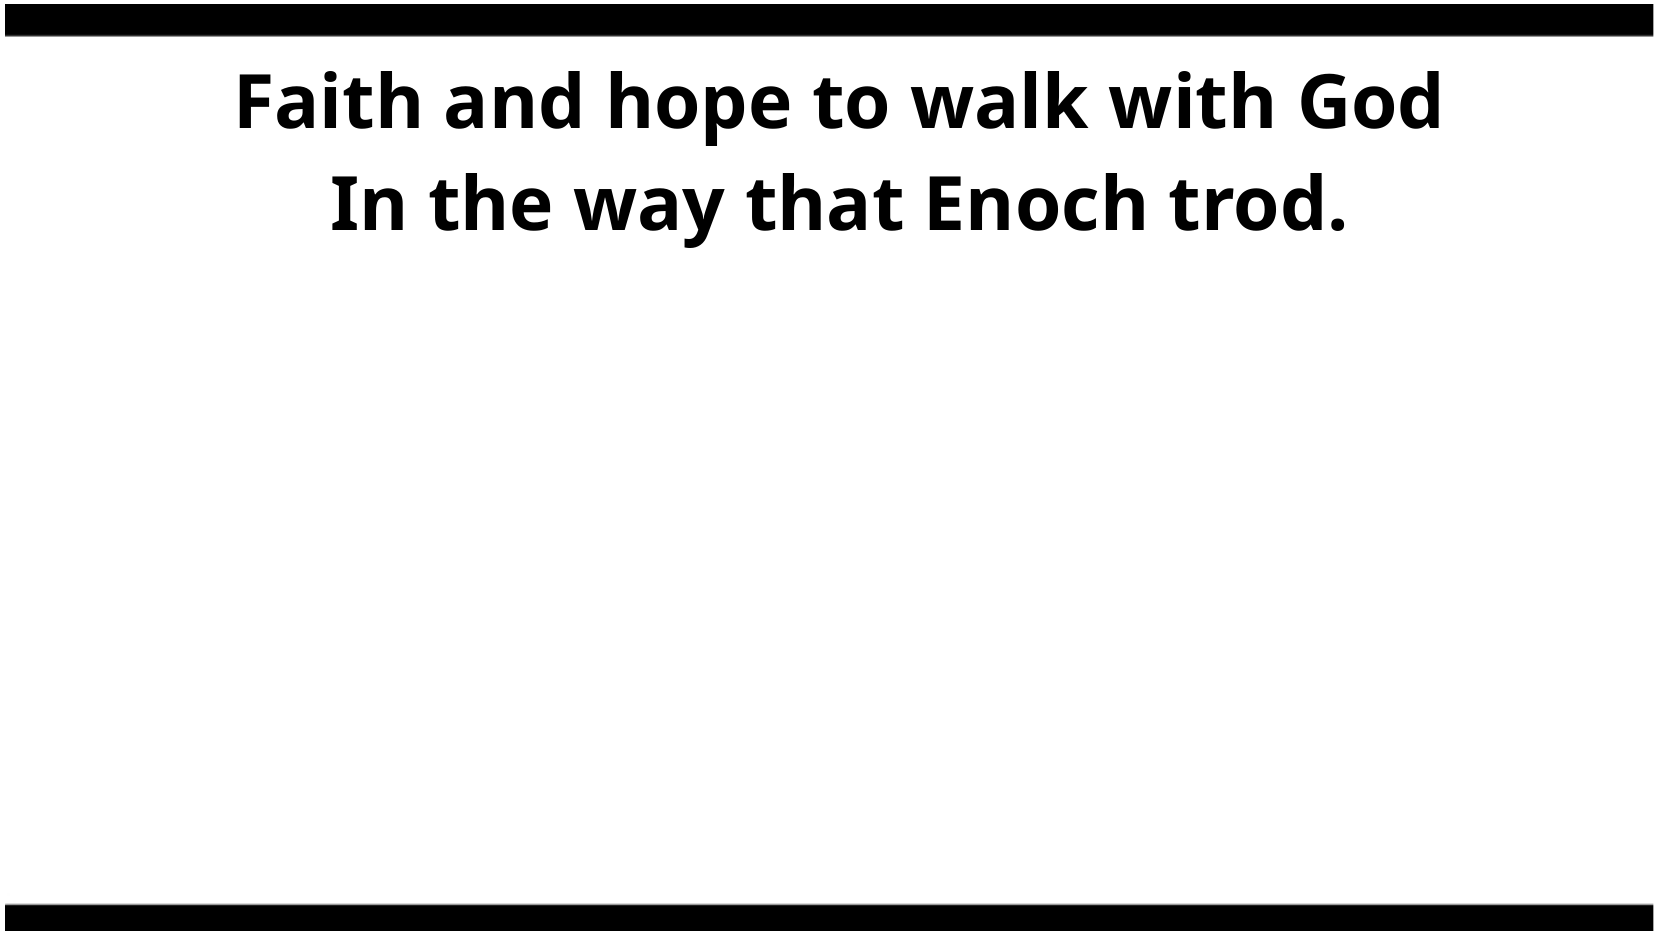

Faith and hope to walk with God
In the way that Enoch trod.